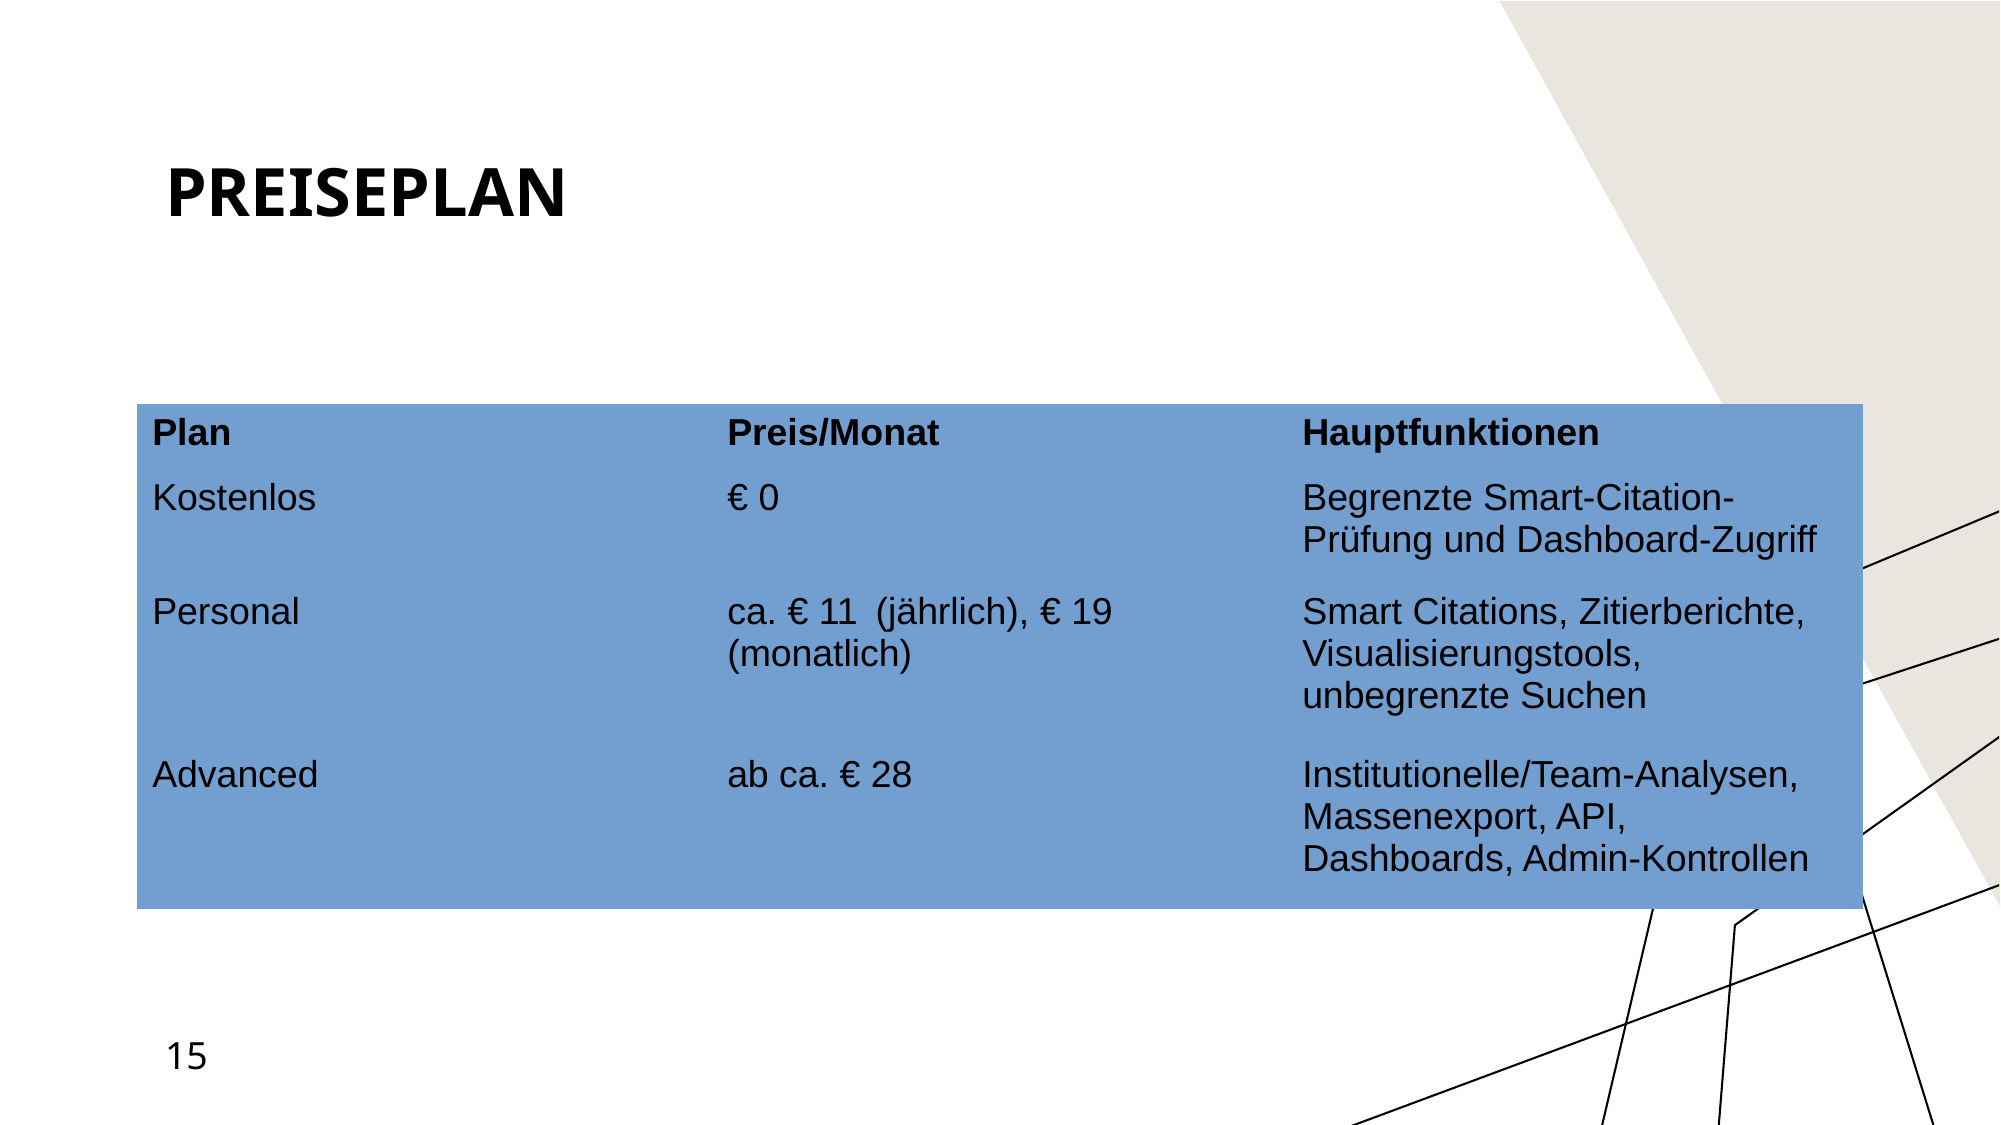

# Preiseplan
| Plan | Preis/Monat | Hauptfunktionen |
| --- | --- | --- |
| Kostenlos | € 0 | Begrenzte Smart-Citation-Prüfung und Dashboard-Zugriff |
| Personal | ca. € 11  (jährlich), € 19 (monatlich) | Smart Citations, Zitierberichte, Visualisierungstools, unbegrenzte Suchen |
| Advanced | ab ca. € 28 | Institutionelle/Team-Analysen, Massenexport, API, Dashboards, Admin-Kontrollen |